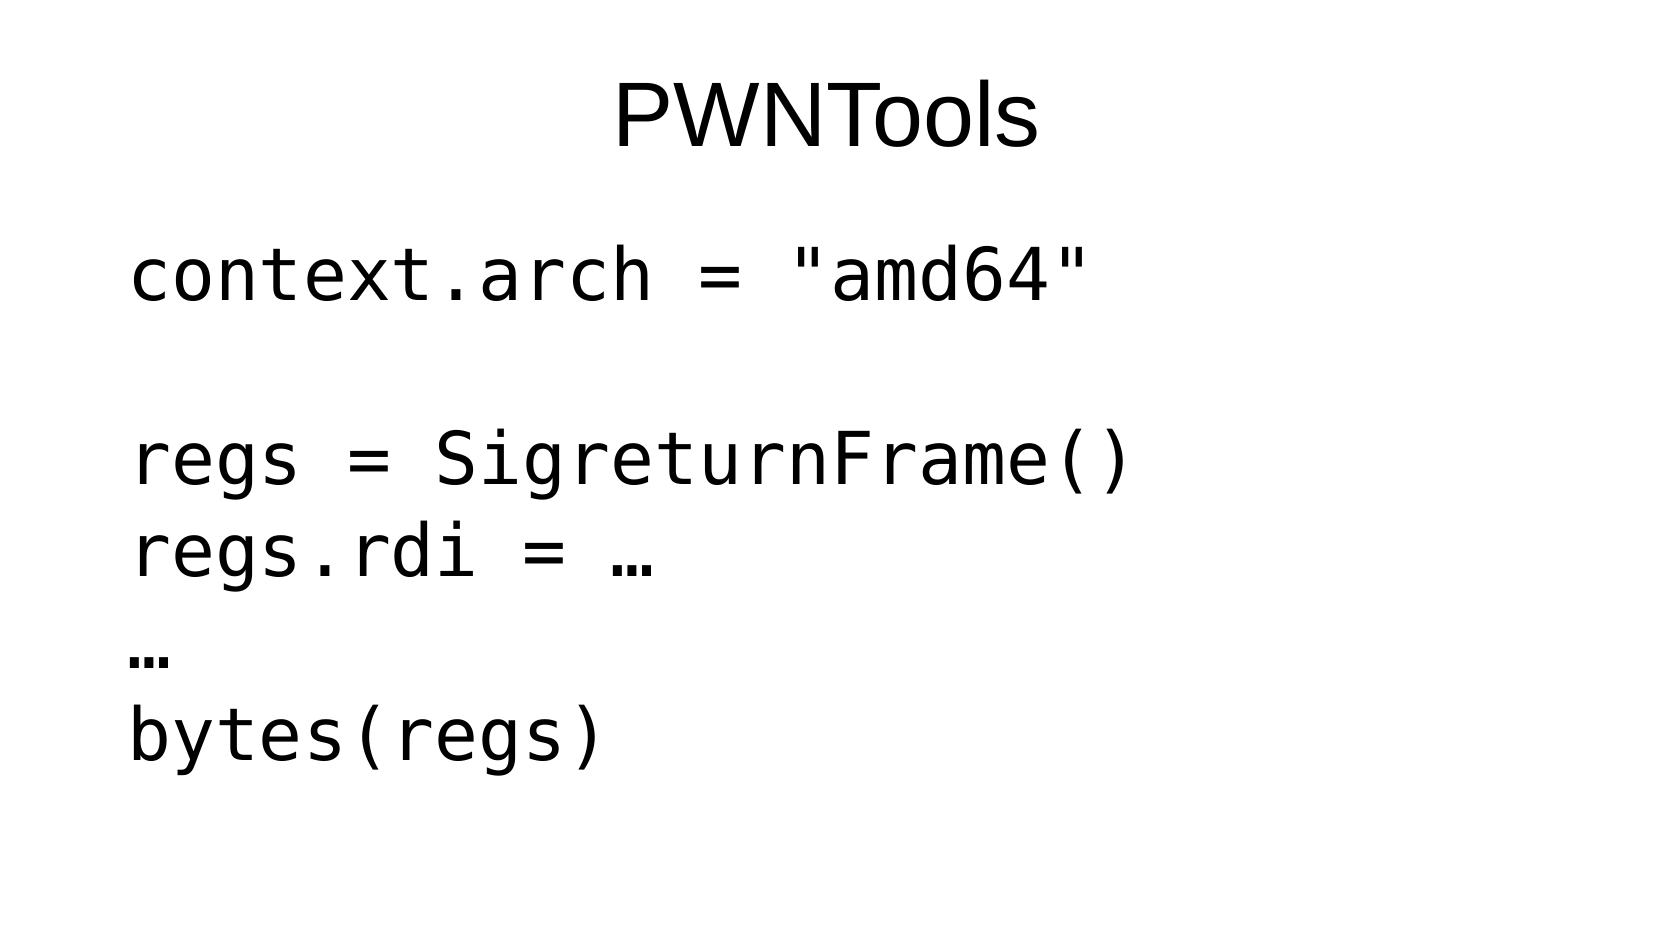

# PWNTools
context.arch = "amd64"
regs = SigreturnFrame()
regs.rdi = …
…
bytes(regs)